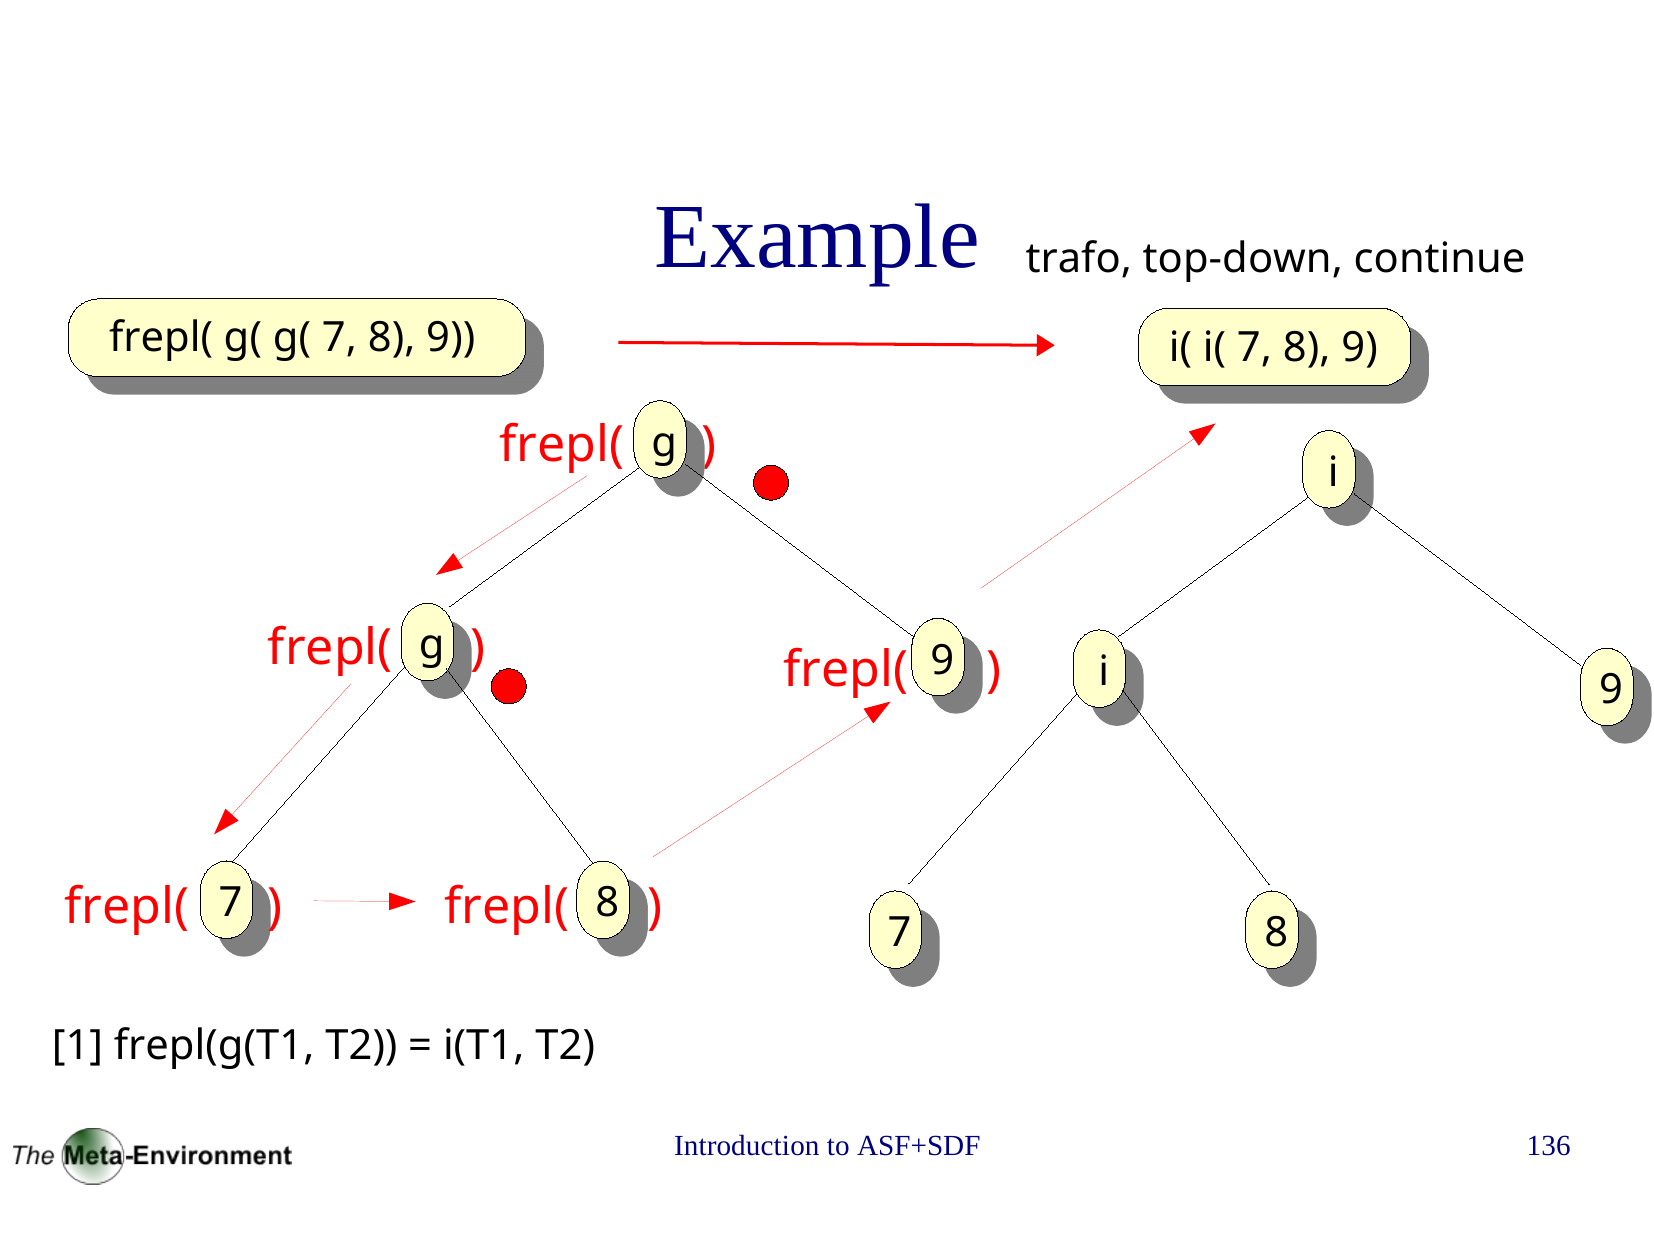

# Example
trafo, top-down, continue
frepl( g( g( 7, 8), 9))
i( i( 7, 8), 9)
frepl( )
g
i
[1] frepl(g(T1, T2)) = i(T1, T2)
9
g
frepl( )
9
frepl( )
i
8
7
7
8
frepl( )
frepl( )
136